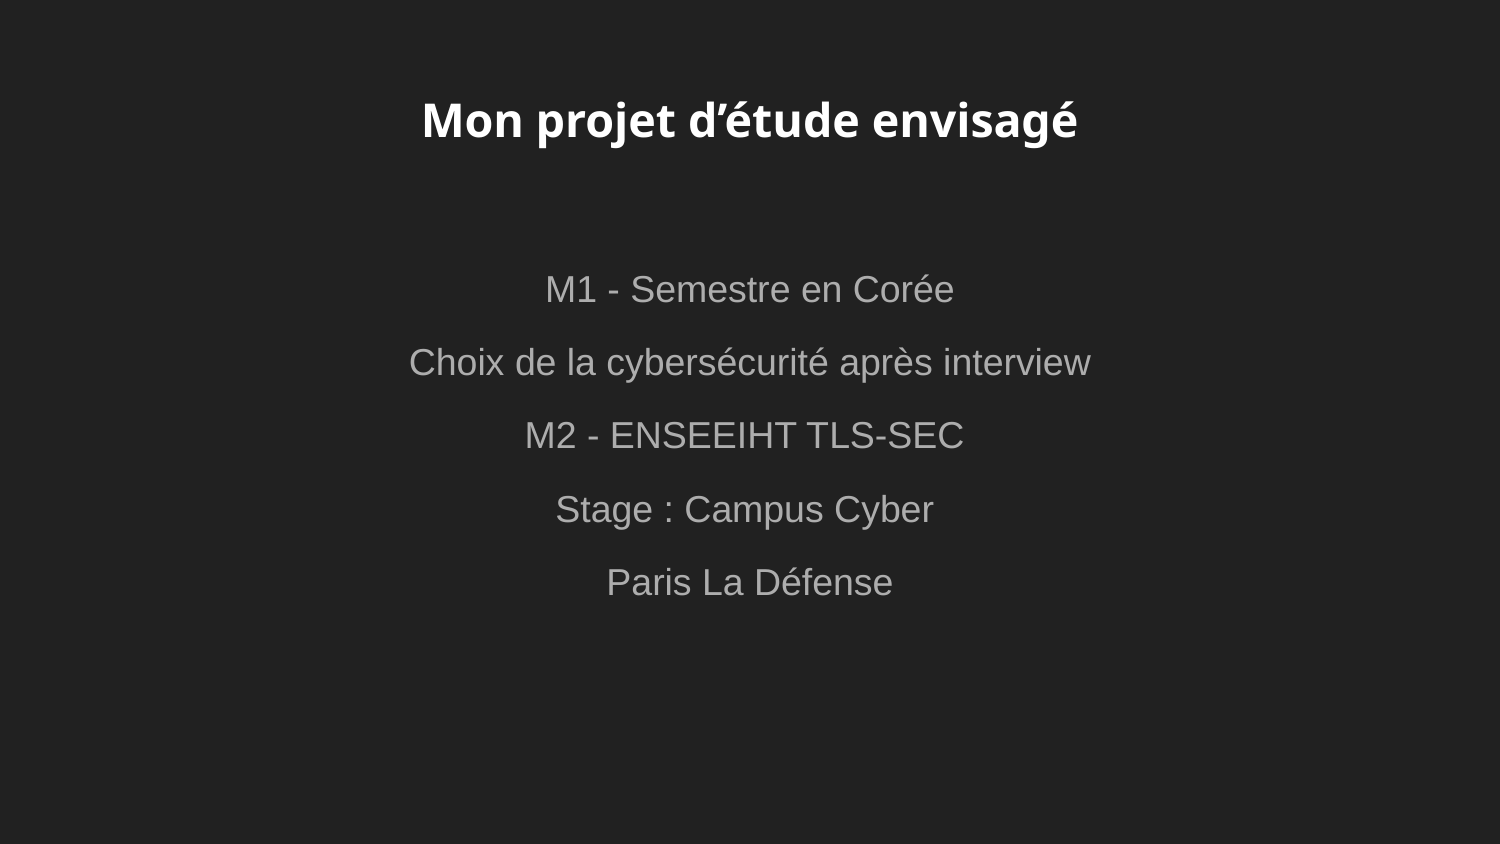

# Mon projet d’étude envisagé
M1 - Semestre en Corée
Choix de la cybersécurité après interview
M2 - ENSEEIHT TLS-SEC
Stage : Campus Cyber
Paris La Défense